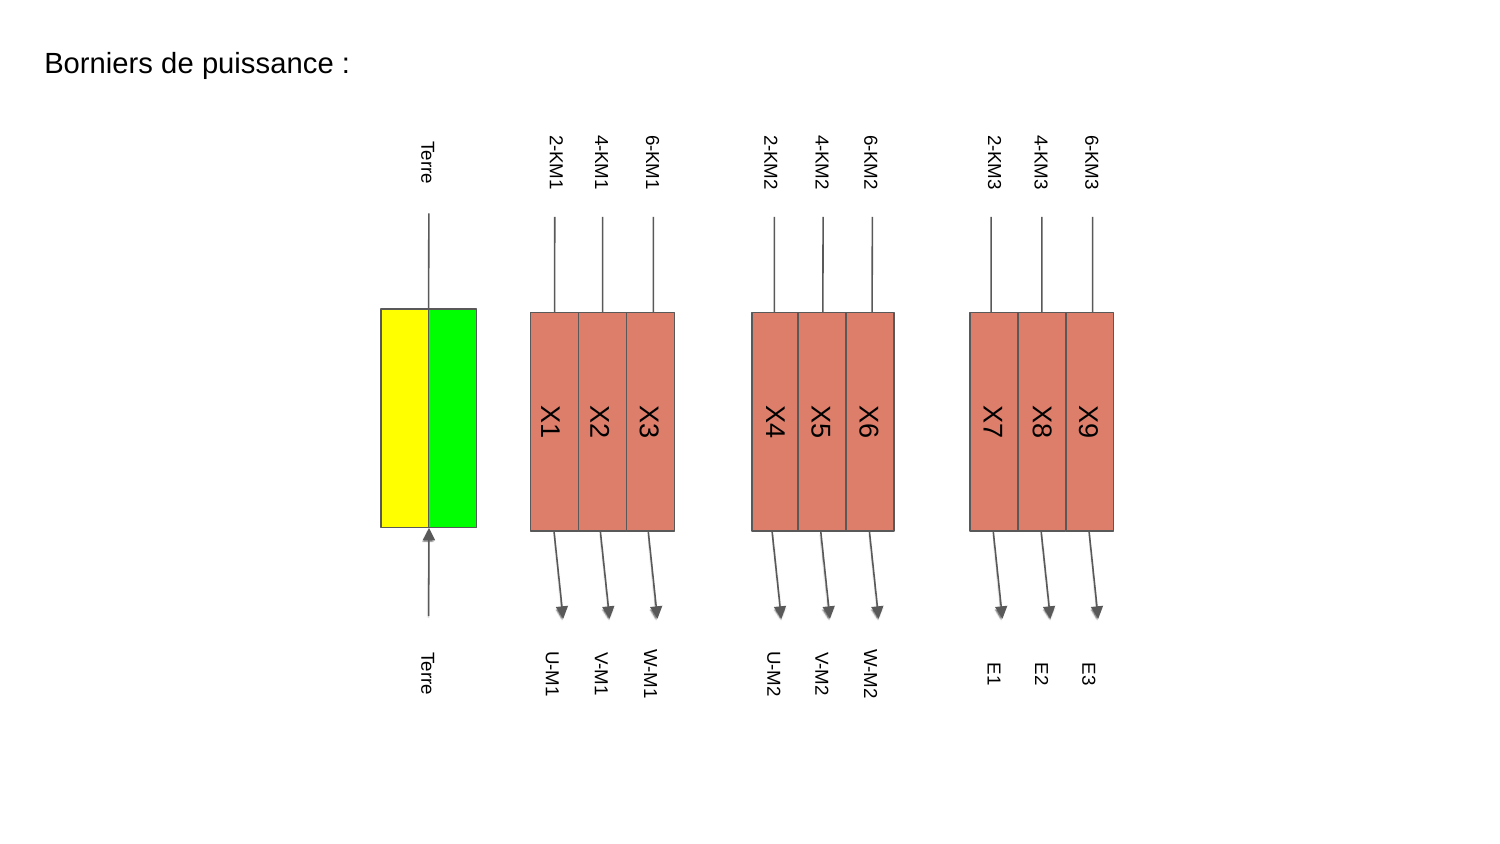

Borniers de puissance :
Terre
2-KM1
4-KM1
6-KM1
2-KM2
4-KM2
6-KM2
2-KM3
4-KM3
6-KM3
X1
X2
X3
X4
X5
X6
X7
X8
X9
Terre
U-M1
V-M1
W-M1
U-M2
V-M2
W-M2
E1
E2
E3